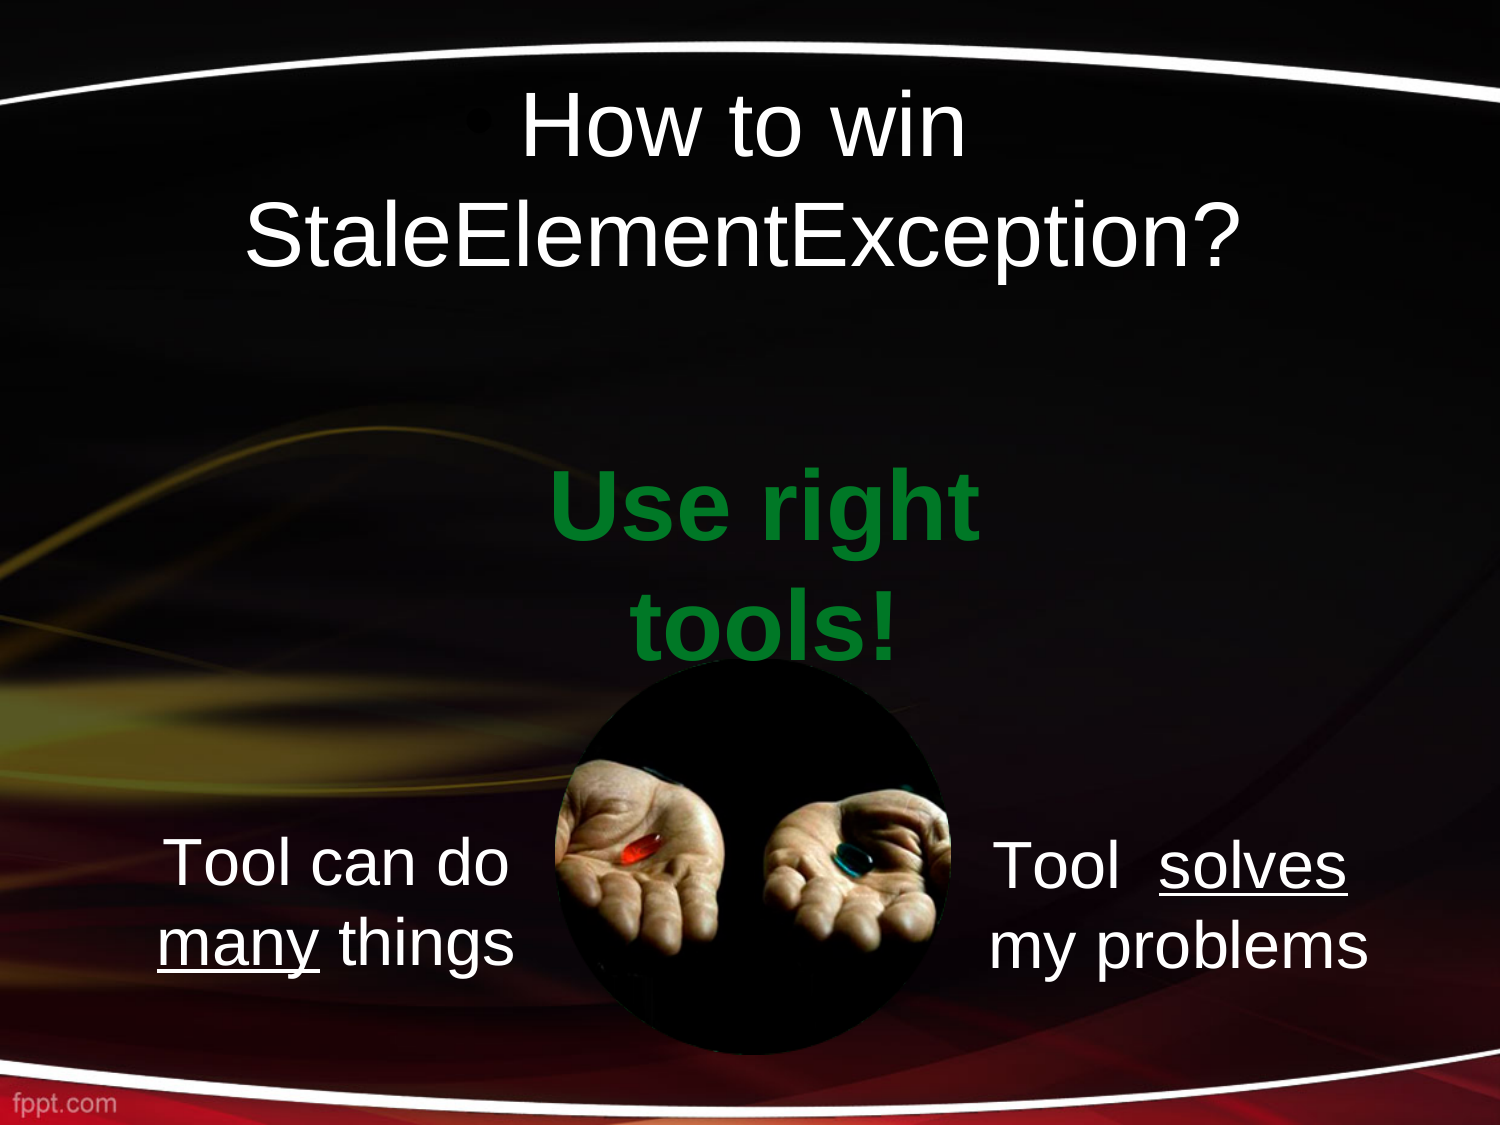

How to win
StaleElementException?
# Use right tools!
Tool solves
my problems
Tool can do
many things